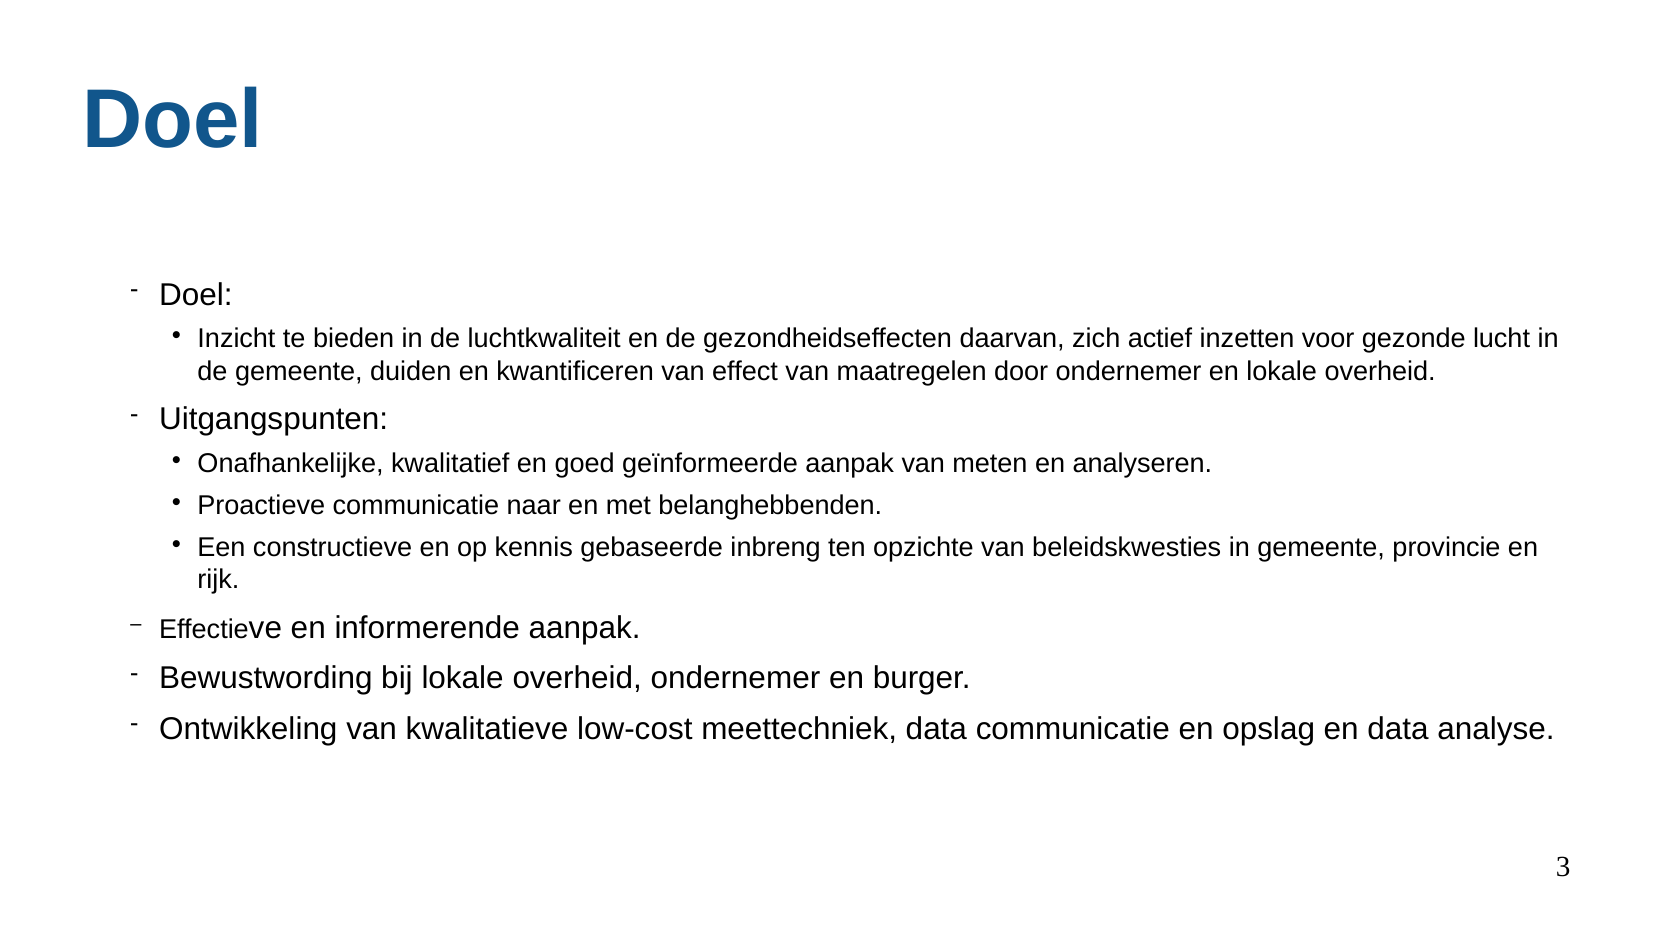

# Doel
Doel:
Inzicht te bieden in de luchtkwaliteit en de gezondheidseffecten daarvan, zich actief inzetten voor gezonde lucht in de gemeente, duiden en kwantificeren van effect van maatregelen door ondernemer en lokale overheid.
Uitgangspunten:
Onafhankelijke, kwalitatief en goed geïnformeerde aanpak van meten en analyseren.
Proactieve communicatie naar en met belanghebbenden.
Een constructieve en op kennis gebaseerde inbreng ten opzichte van beleidskwesties in gemeente, provincie en rijk.
Effectieve en informerende aanpak.
Bewustwording bij lokale overheid, ondernemer en burger.
Ontwikkeling van kwalitatieve low-cost meettechniek, data communicatie en opslag en data analyse.
3